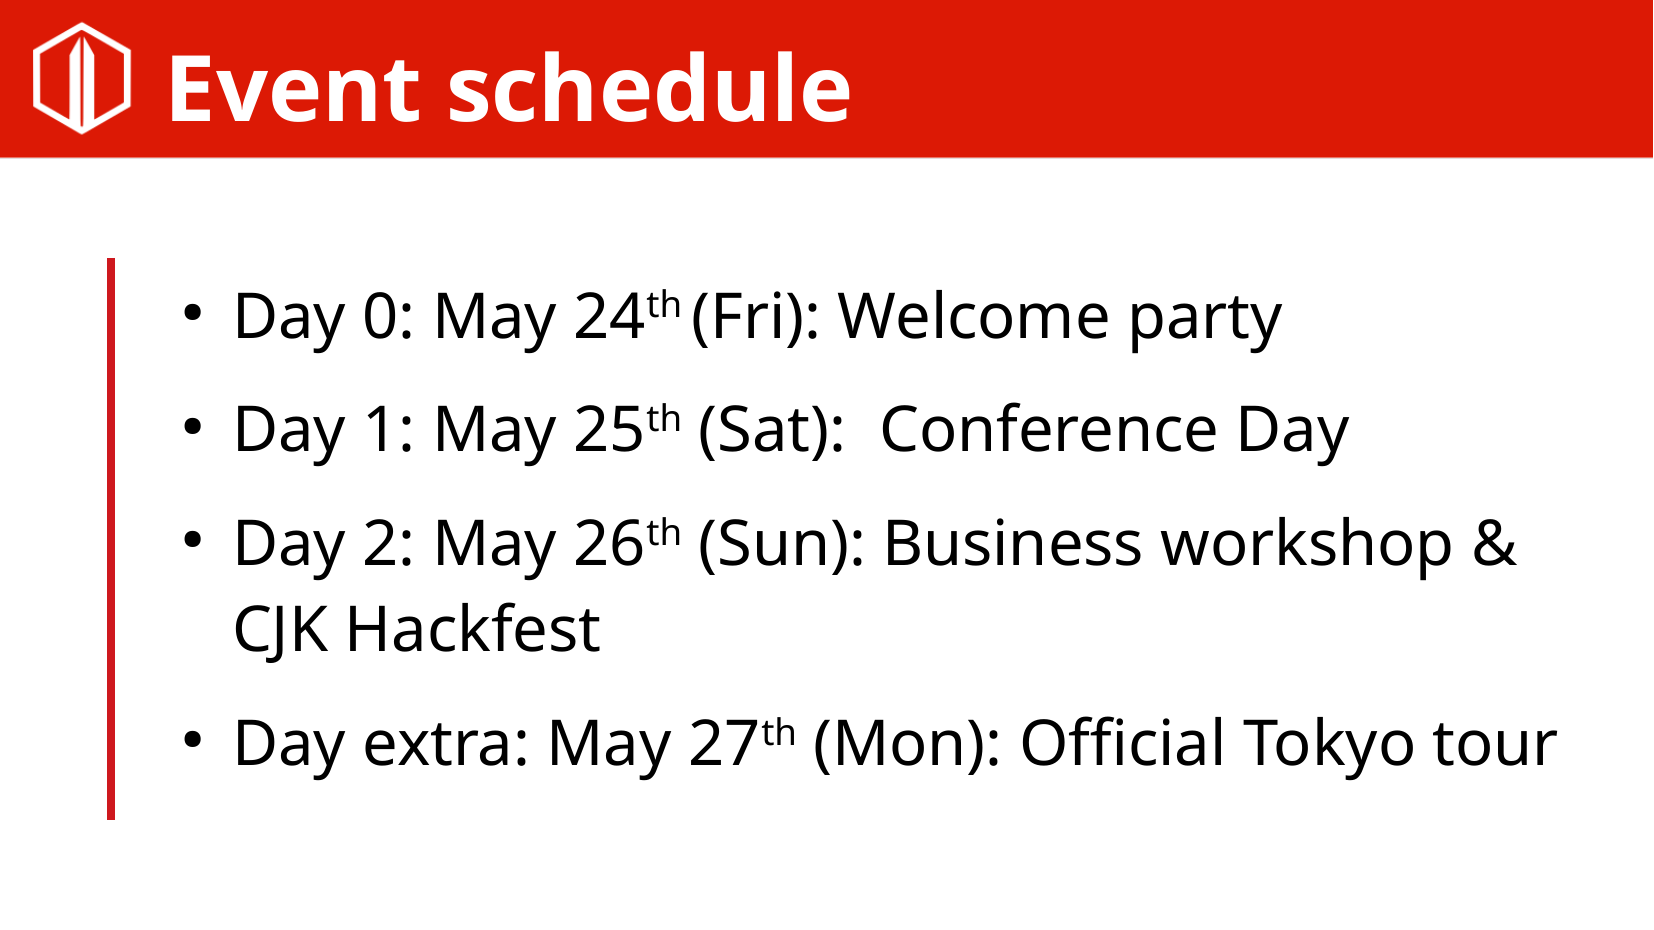

# Event schedule
Day 0: May 24th (Fri): Welcome party
Day 1: May 25th (Sat): Conference Day
Day 2: May 26th (Sun): Business workshop & CJK Hackfest
Day extra: May 27th (Mon): Official Tokyo tour